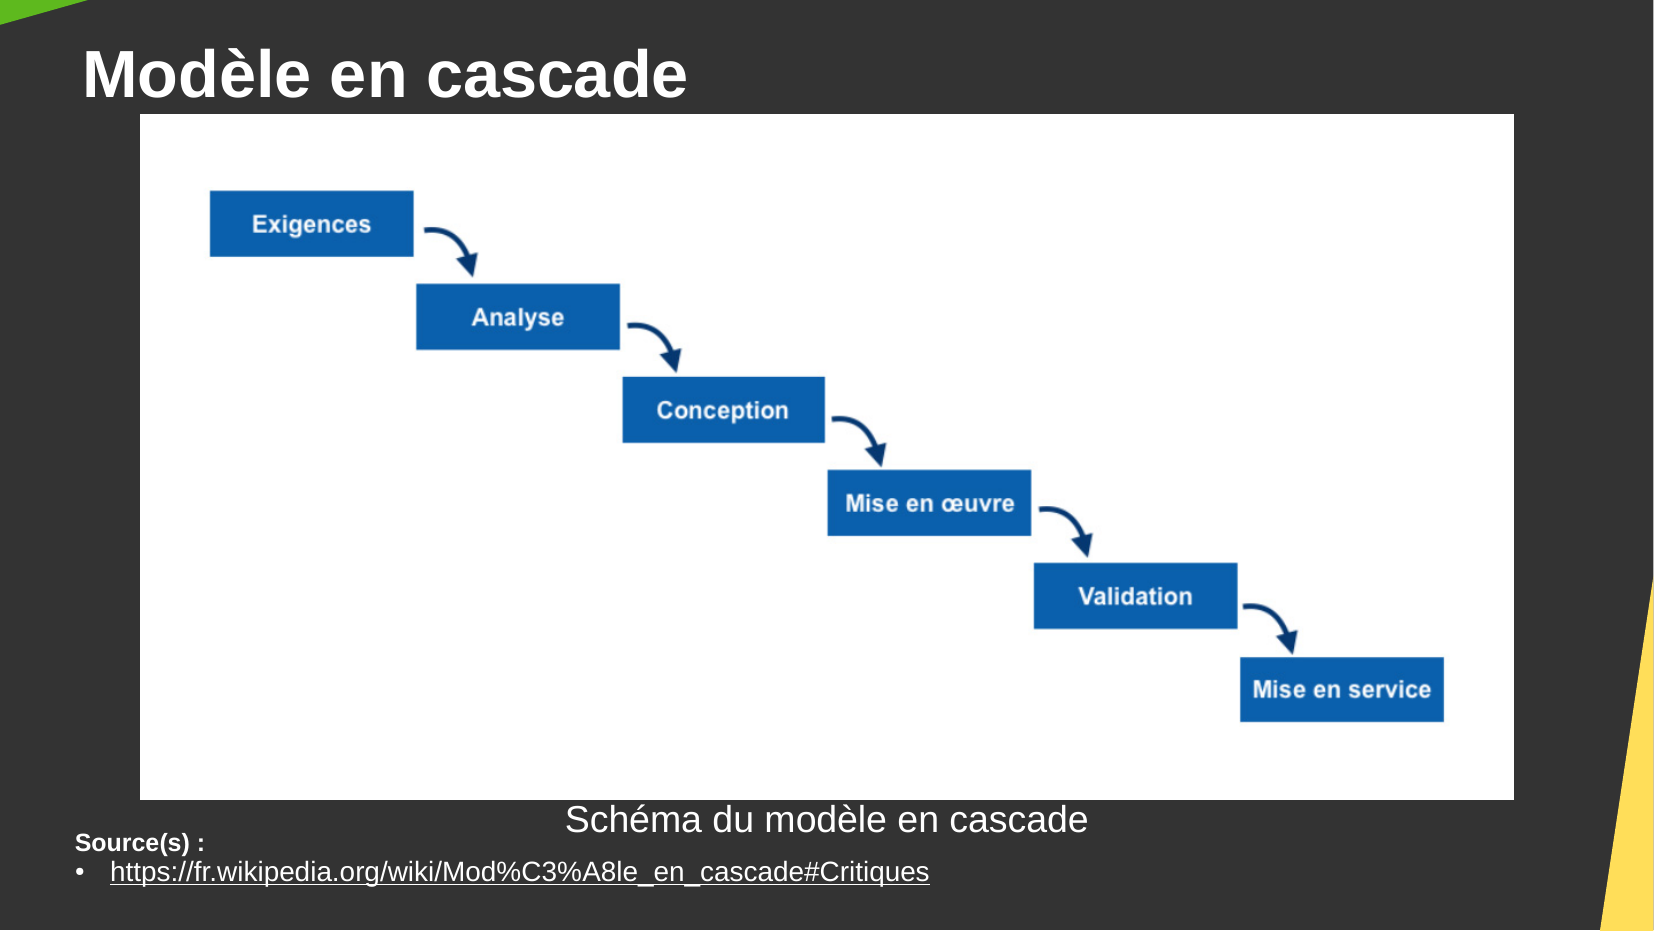

# Modèle en cascade
Schéma du modèle en cascade
Source(s) :
https://fr.wikipedia.org/wiki/Mod%C3%A8le_en_cascade#Critiques